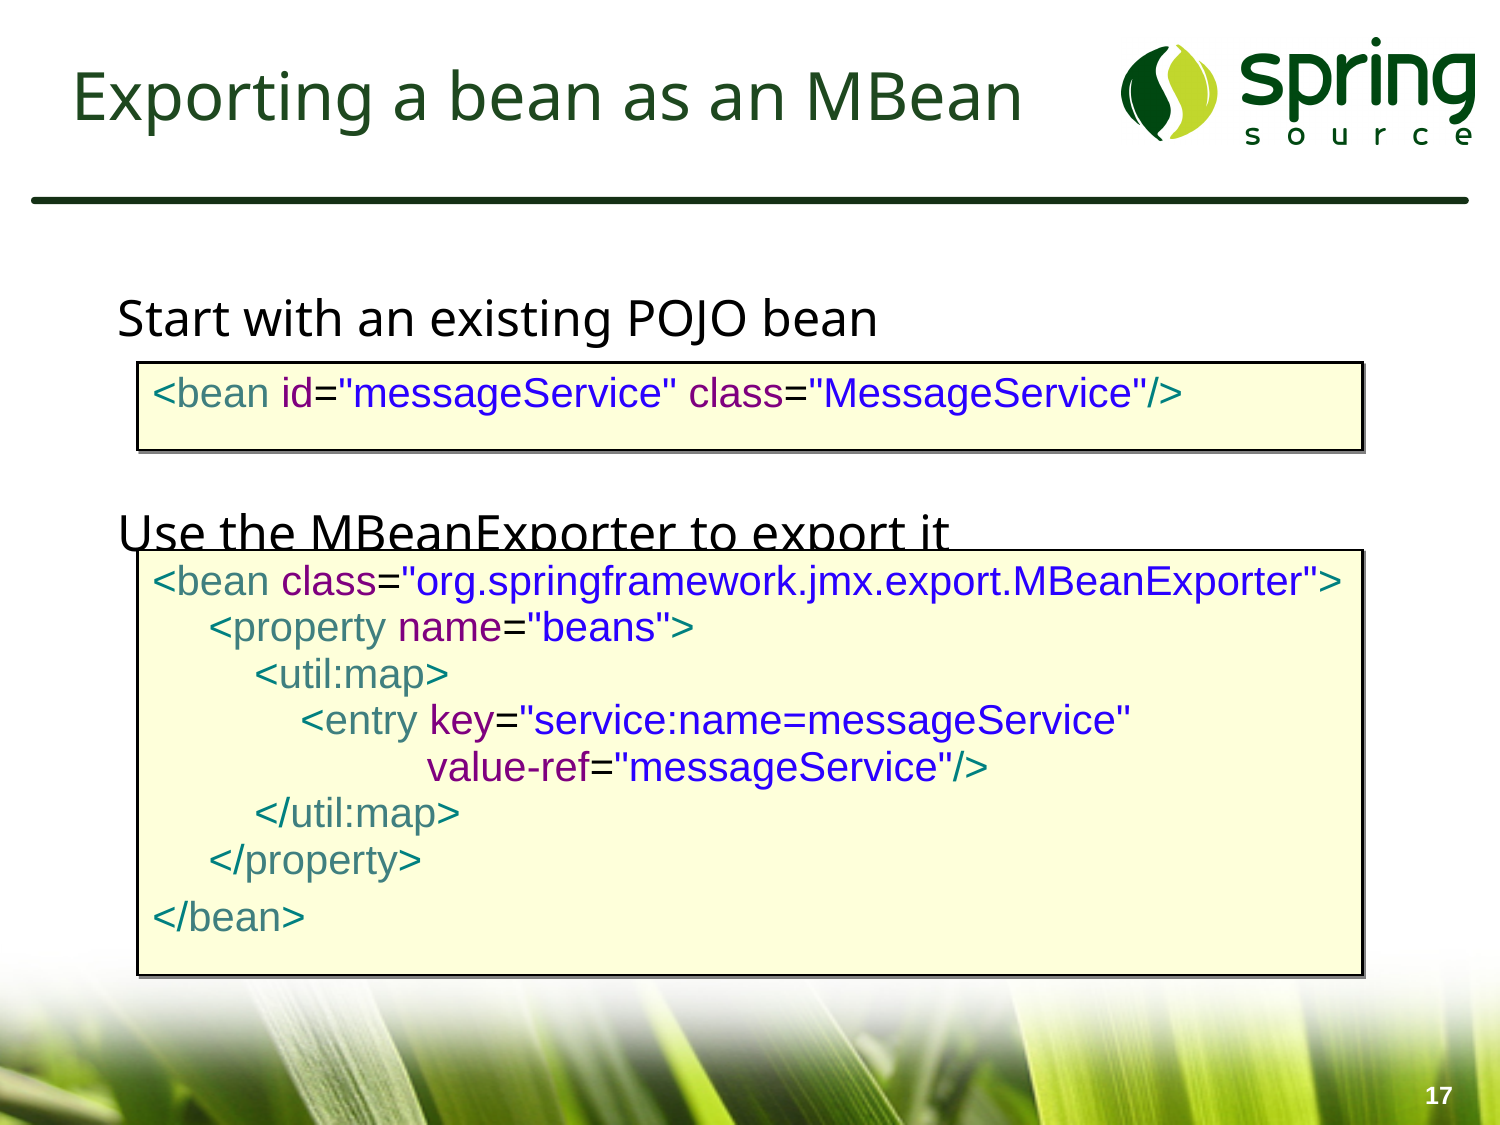

# Exporting a bean as an MBean
Start with an existing POJO bean
Use the MBeanExporter to export it
<bean id="messageService" class="MessageService"/>
<bean class="org.springframework.jmx.export.MBeanExporter">
<property name="beans">
 <util:map>
 <entry key="service:name=messageService"
 value-ref="messageService"/>
 </util:map>
</property>
</bean>